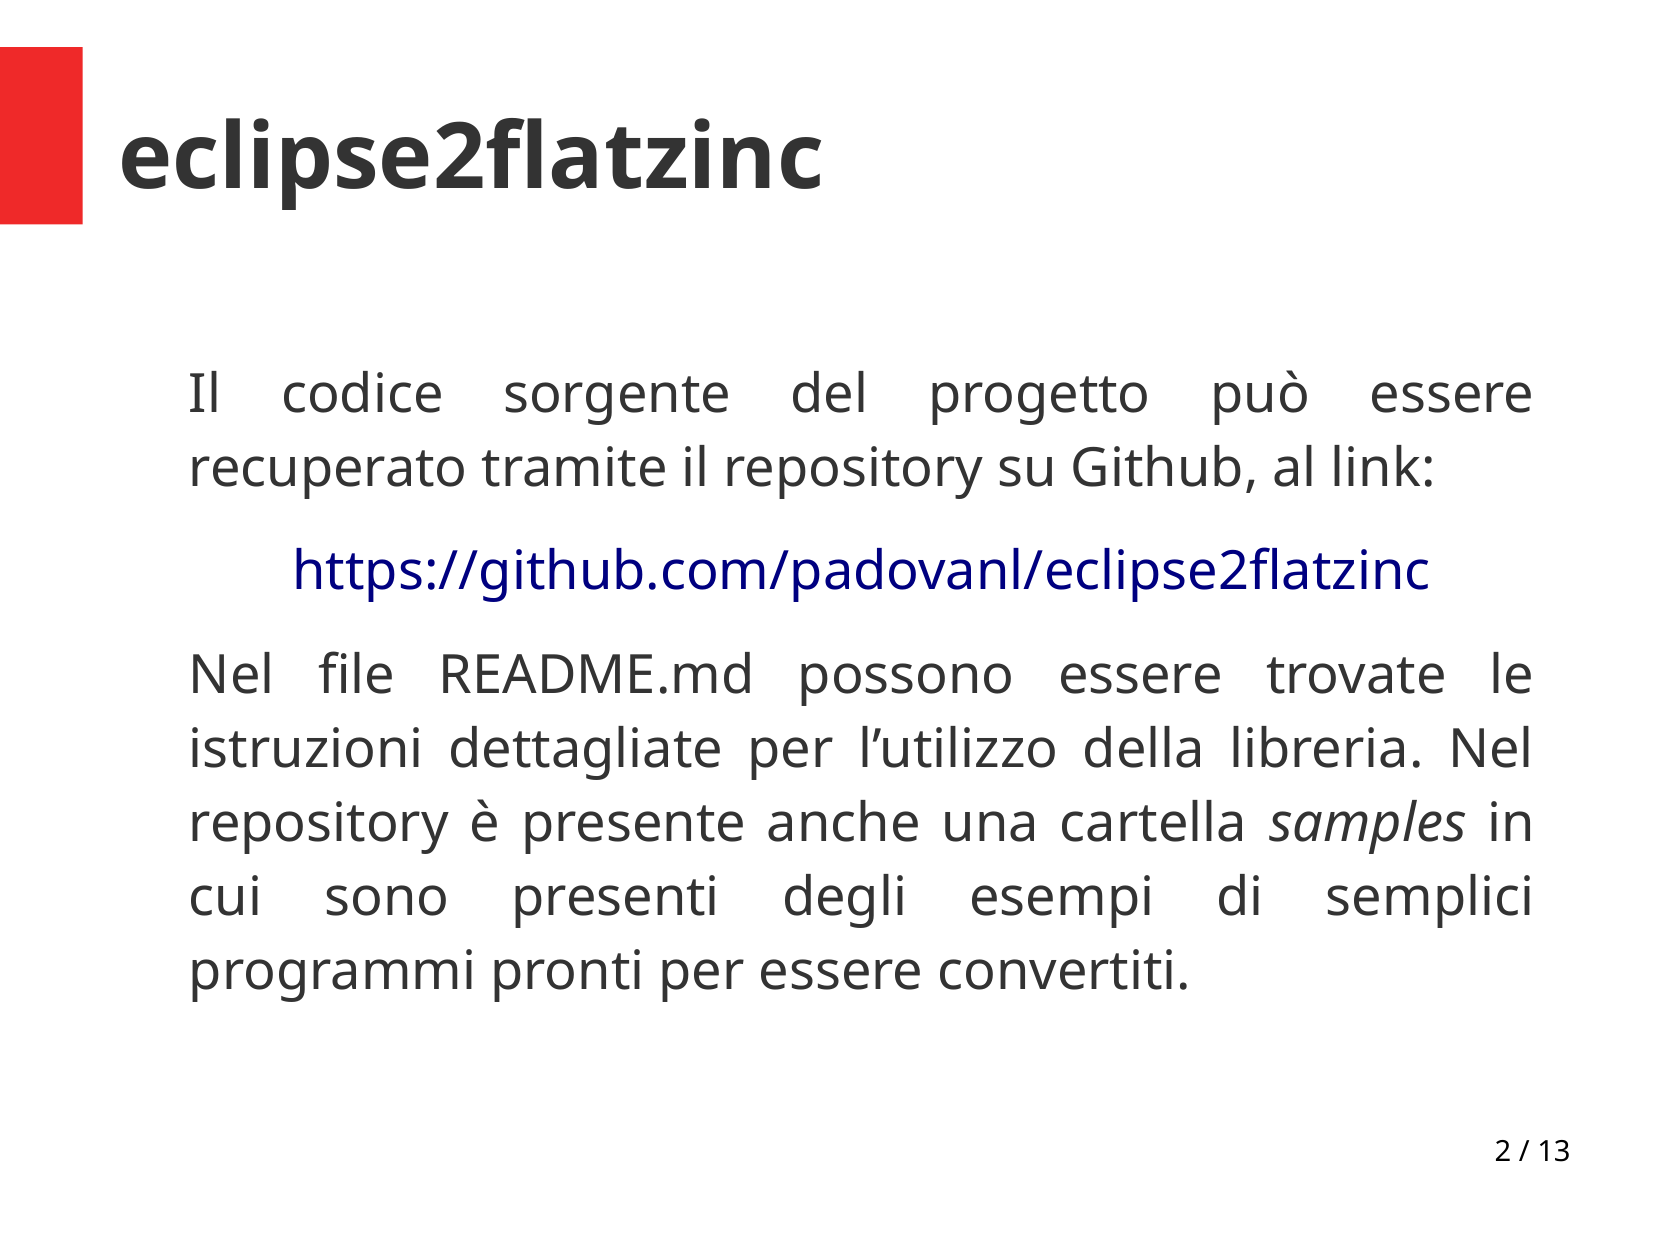

# eclipse2flatzinc
Il codice sorgente del progetto può essere recuperato tramite il repository su Github, al link:
https://github.com/padovanl/eclipse2flatzinc
Nel file README.md possono essere trovate le istruzioni dettagliate per l’utilizzo della libreria. Nel repository è presente anche una cartella samples in cui sono presenti degli esempi di semplici programmi pronti per essere convertiti.
2